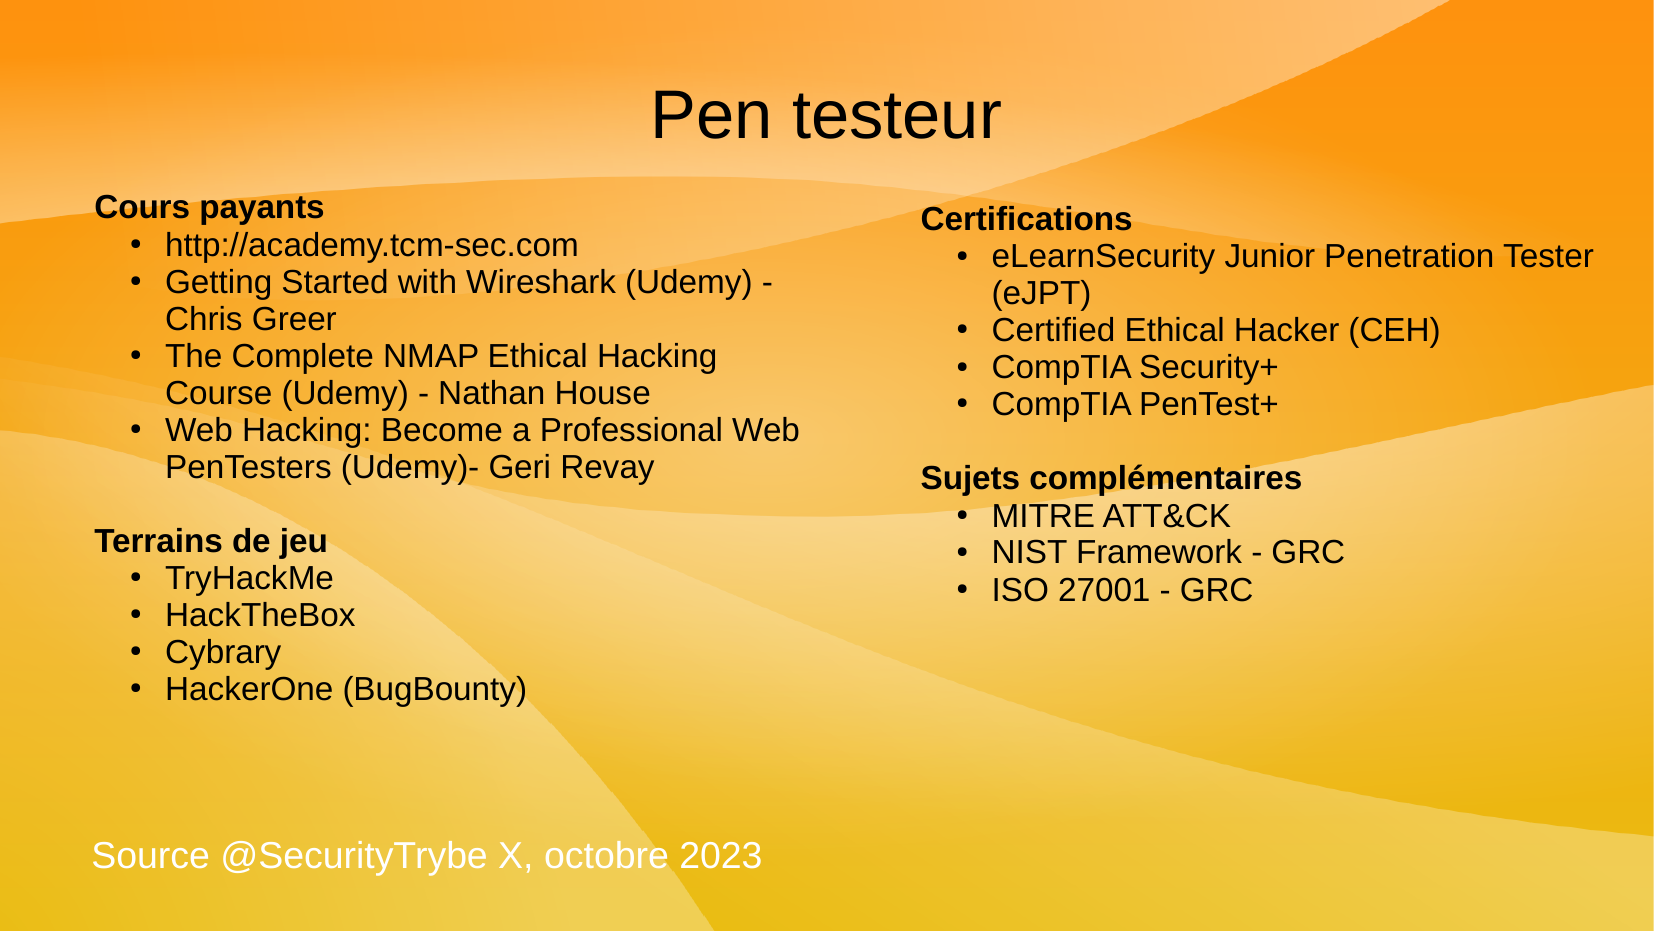

# Pen testeur
Cours payants
http://academy.tcm-sec.com
Getting Started with Wireshark (Udemy) - Chris Greer
The Complete NMAP Ethical Hacking Course (Udemy) - Nathan House
Web Hacking: Become a Professional Web PenTesters (Udemy)- Geri Revay
Terrains de jeu
TryHackMe
HackTheBox
Cybrary
HackerOne (BugBounty)
Certifications
eLearnSecurity Junior Penetration Tester (eJPT)
Certified Ethical Hacker (CEH)
CompTIA Security+
CompTIA PenTest+
Sujets complémentaires
MITRE ATT&CK
NIST Framework - GRC
ISO 27001 - GRC
Source @SecurityTrybe X, octobre 2023